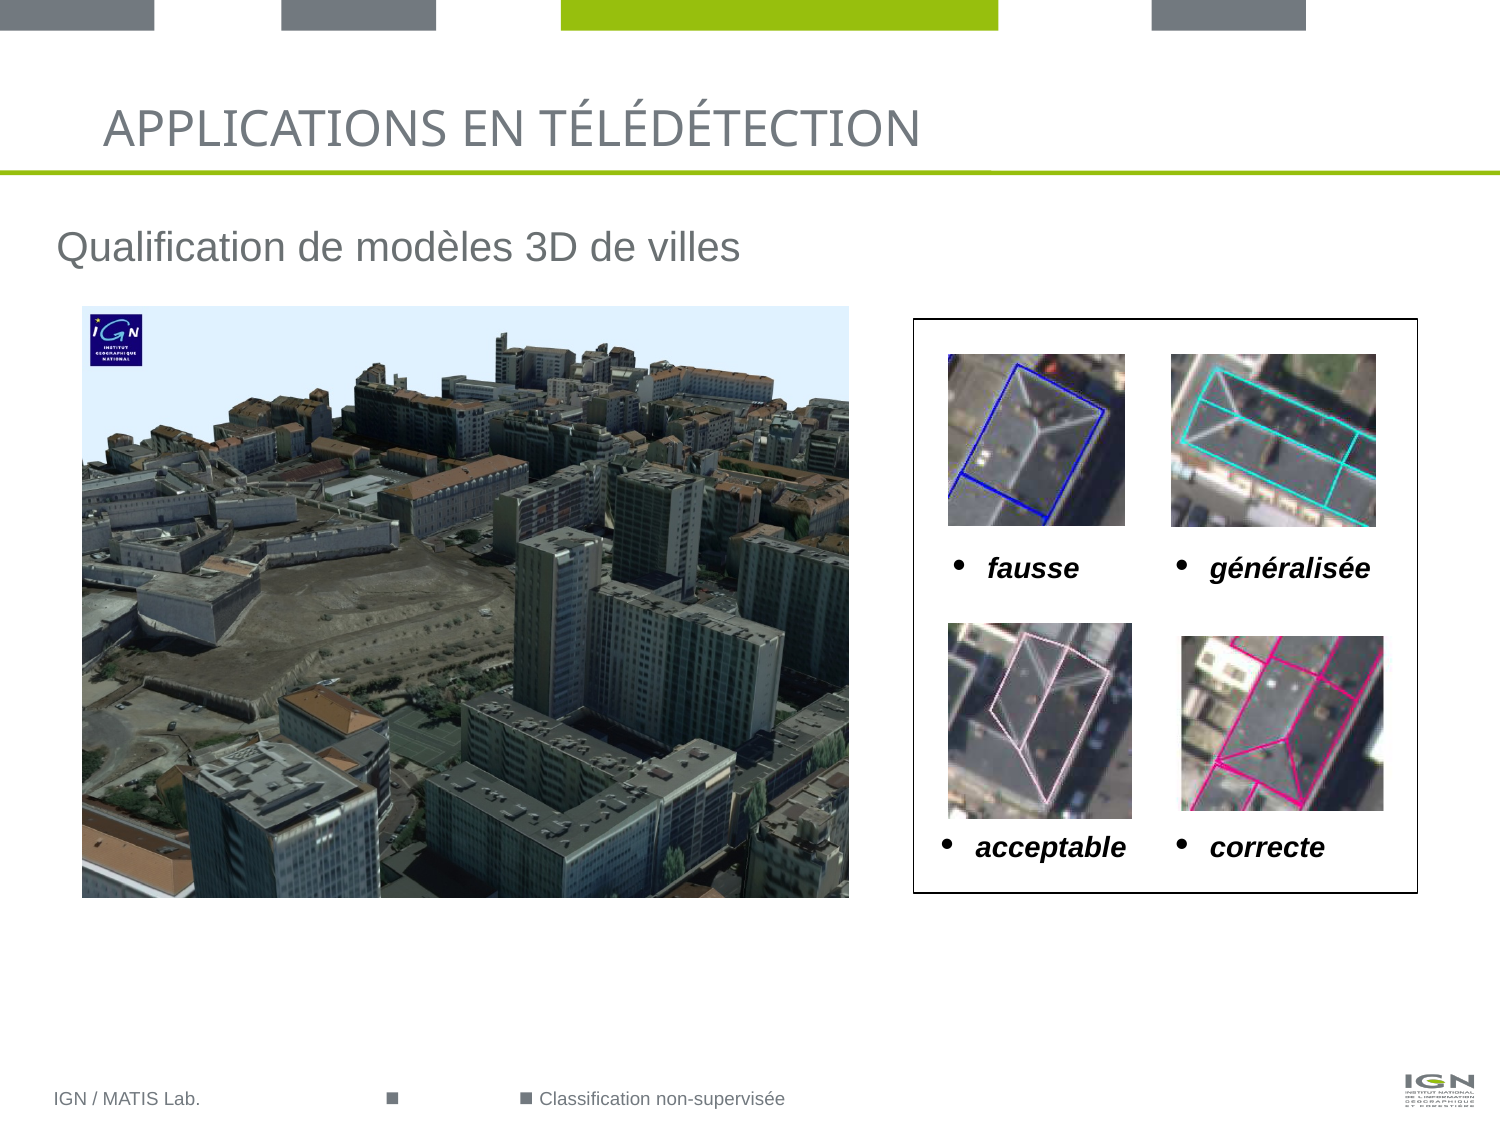

APPLICATIONS EN TÉLÉDÉTECTION
Qualification de modèles 3D de villes
fausse
généralisée
acceptable
correcte
IGN / MATIS Lab.
Classification non-supervisée